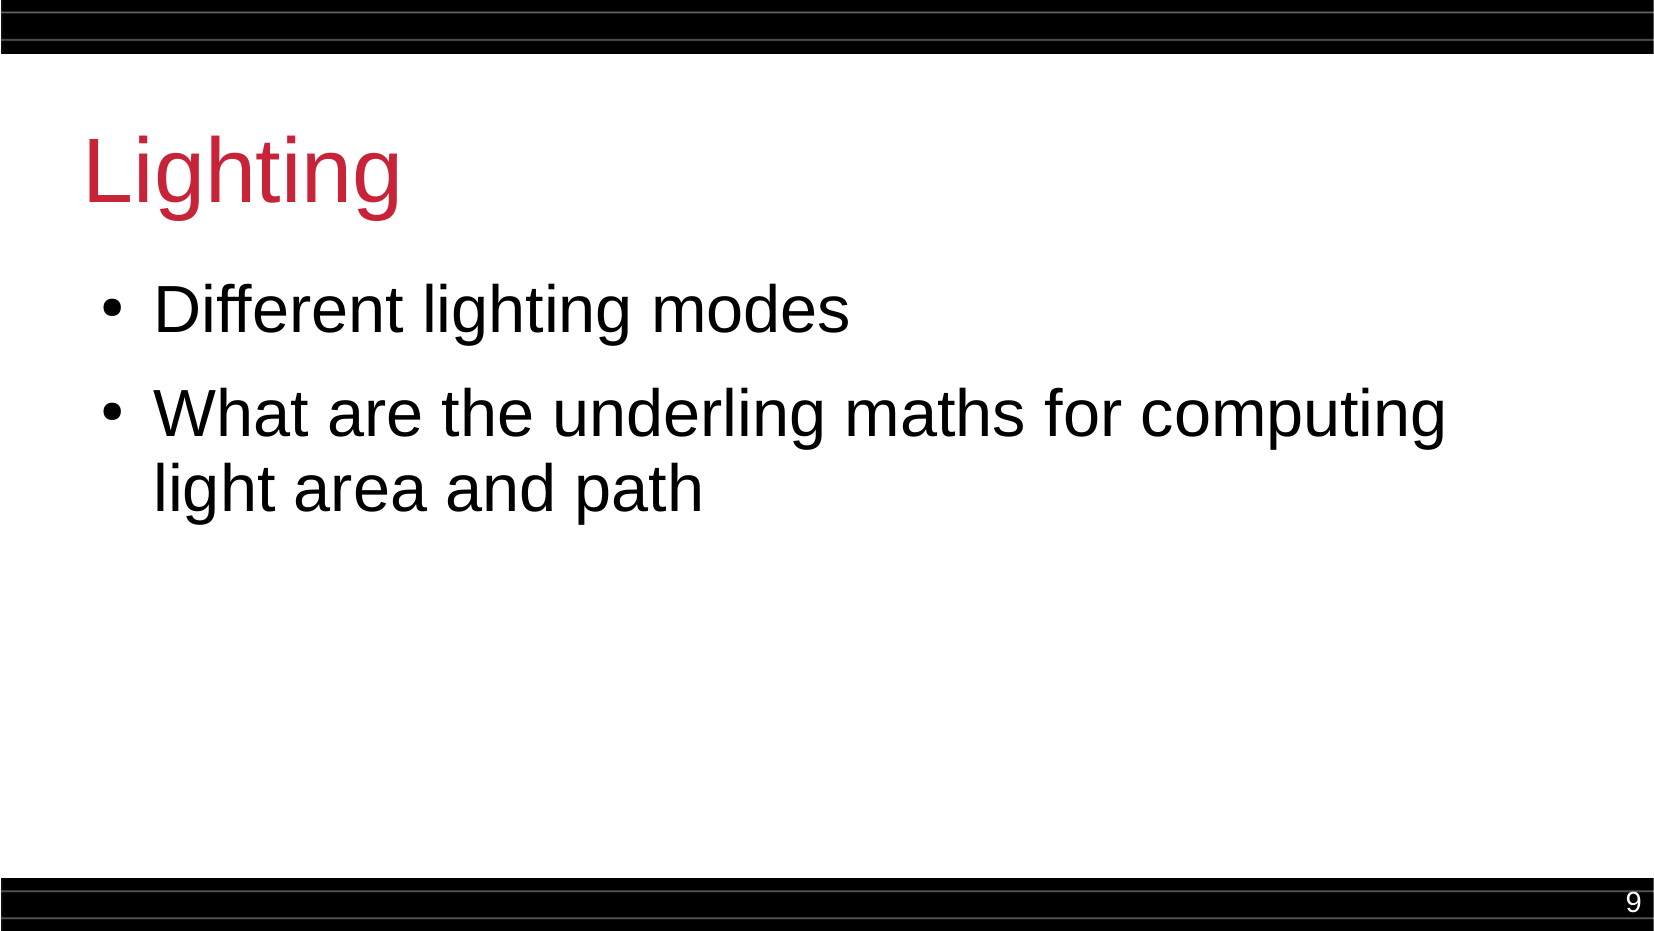

# Lighting
Different lighting modes
What are the underling maths for computing light area and path